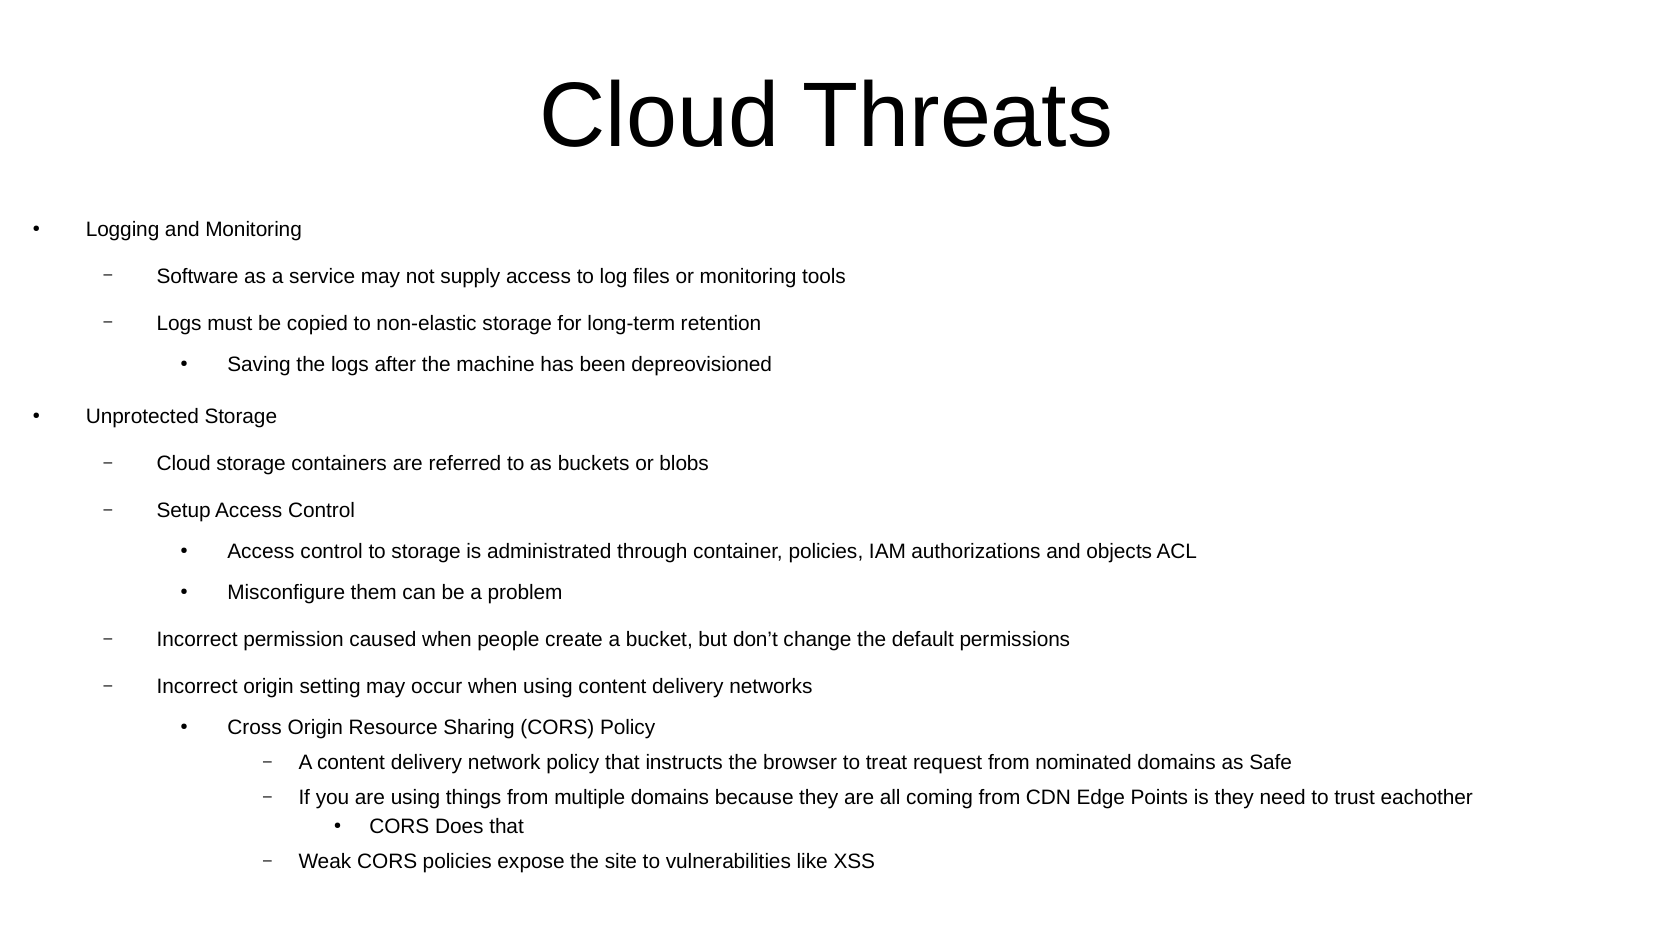

# Cloud Threats
Logging and Monitoring
Software as a service may not supply access to log files or monitoring tools
Logs must be copied to non-elastic storage for long-term retention
Saving the logs after the machine has been depreovisioned
Unprotected Storage
Cloud storage containers are referred to as buckets or blobs
Setup Access Control
Access control to storage is administrated through container, policies, IAM authorizations and objects ACL
Misconfigure them can be a problem
Incorrect permission caused when people create a bucket, but don’t change the default permissions
Incorrect origin setting may occur when using content delivery networks
Cross Origin Resource Sharing (CORS) Policy
A content delivery network policy that instructs the browser to treat request from nominated domains as Safe
If you are using things from multiple domains because they are all coming from CDN Edge Points is they need to trust eachother
CORS Does that
Weak CORS policies expose the site to vulnerabilities like XSS